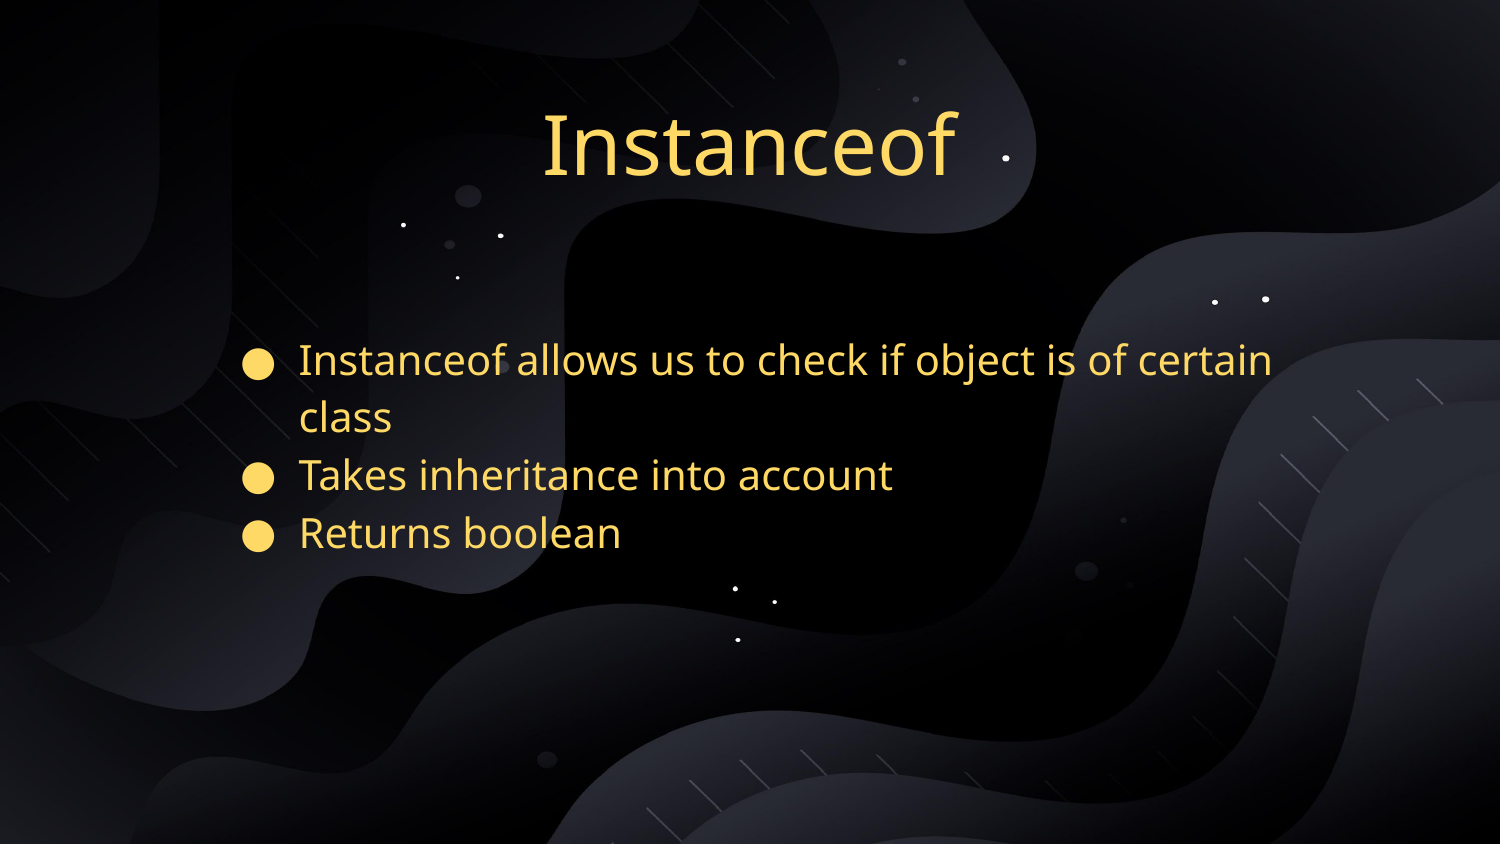

# Instanceof
Instanceof allows us to check if object is of certain class
Takes inheritance into account
Returns boolean